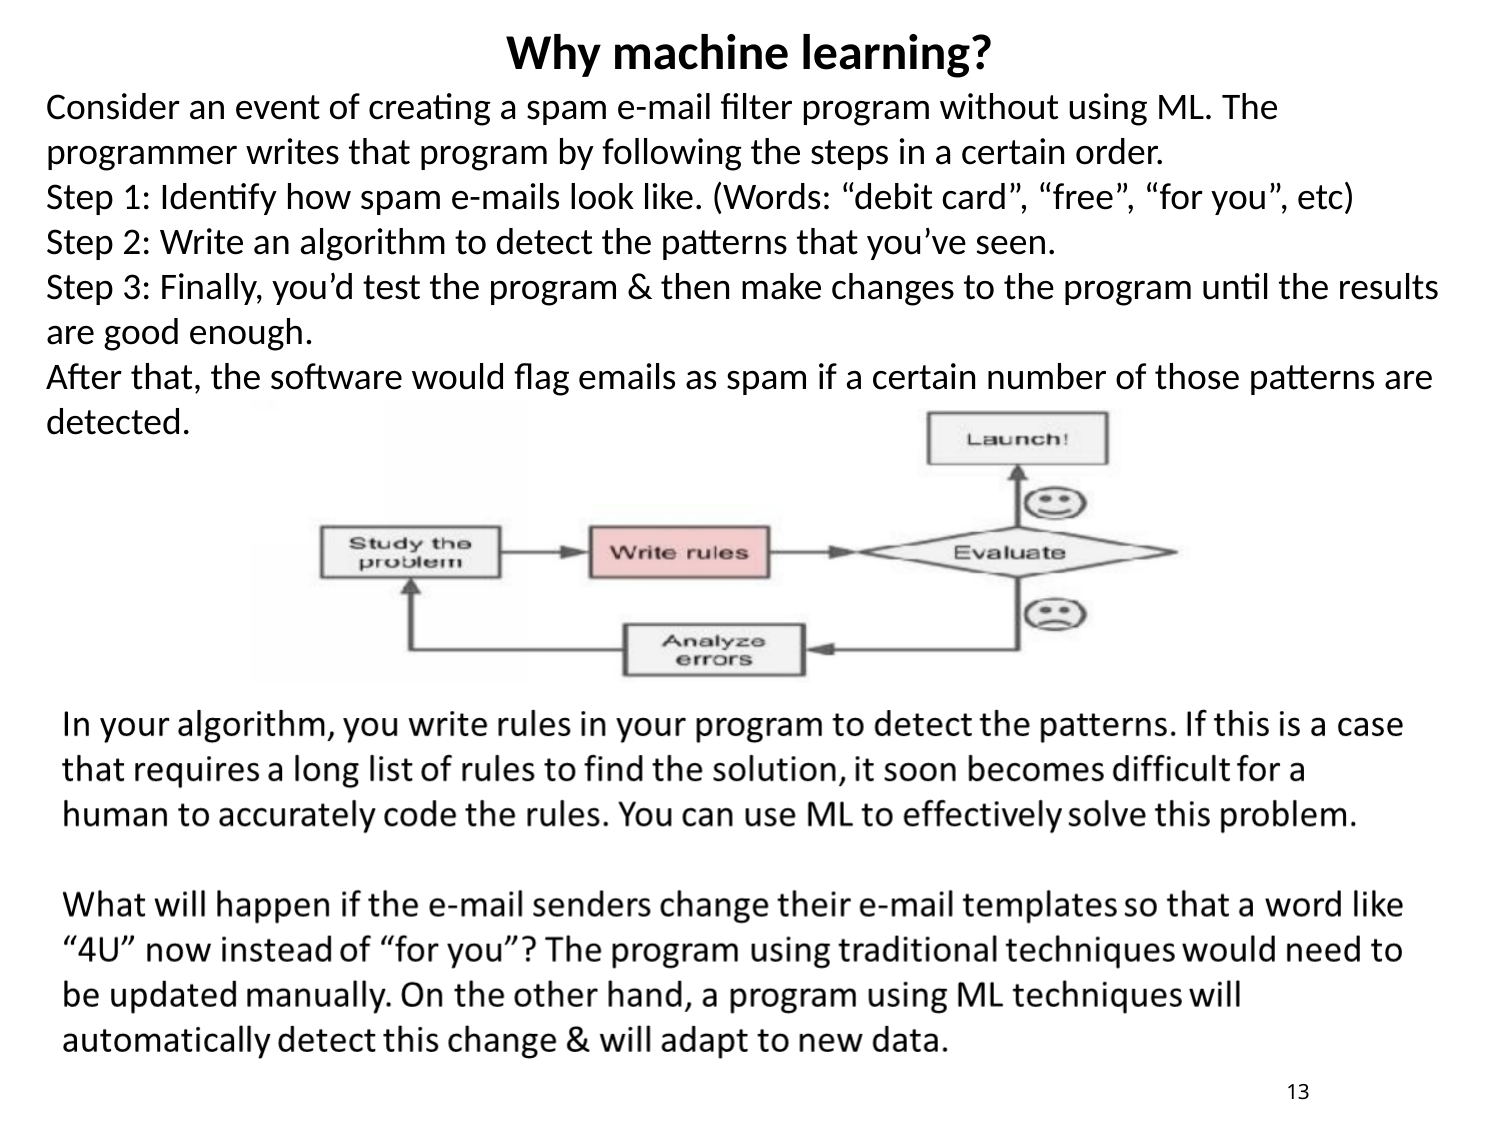

Why machine learning?
Consider an event of creating a spam e-mail filter program without using ML. The programmer writes that program by following the steps in a certain order.
Step 1: Identify how spam e-mails look like. (Words: “debit card”, “free”, “for you”, etc)
Step 2: Write an algorithm to detect the patterns that you’ve seen.
Step 3: Finally, you’d test the program & then make changes to the program until the results are good enough.
After that, the software would flag emails as spam if a certain number of those patterns are detected.
13